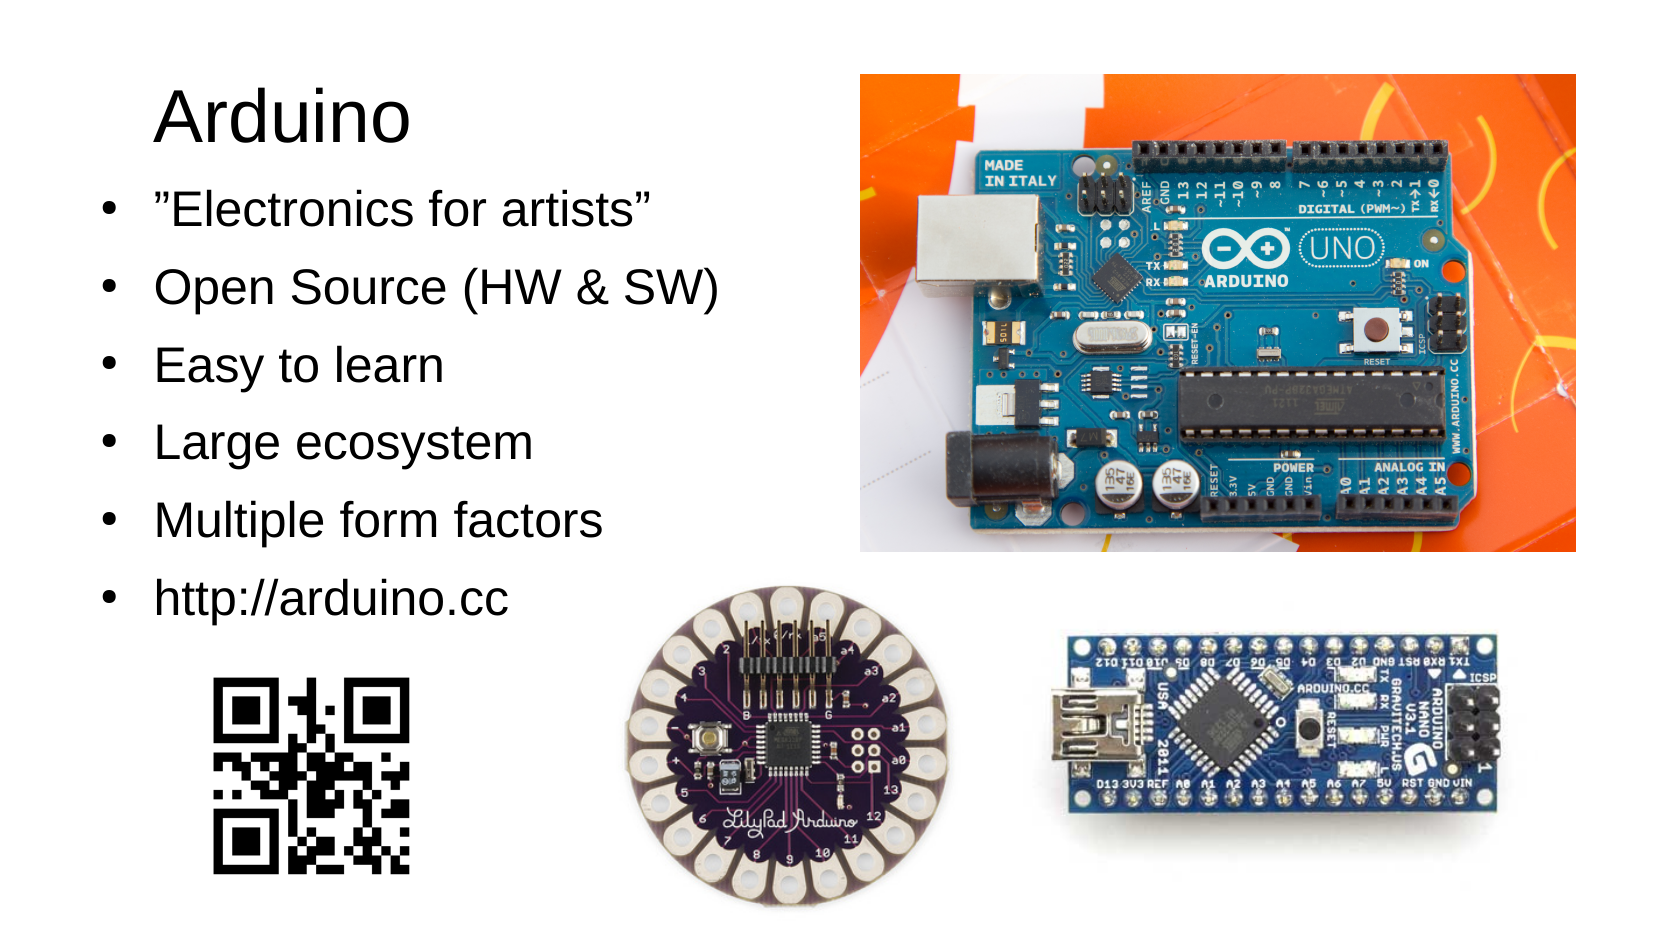

# Arduino
”Electronics for artists”
Open Source (HW & SW)
Easy to learn
Large ecosystem
Multiple form factors
http://arduino.cc